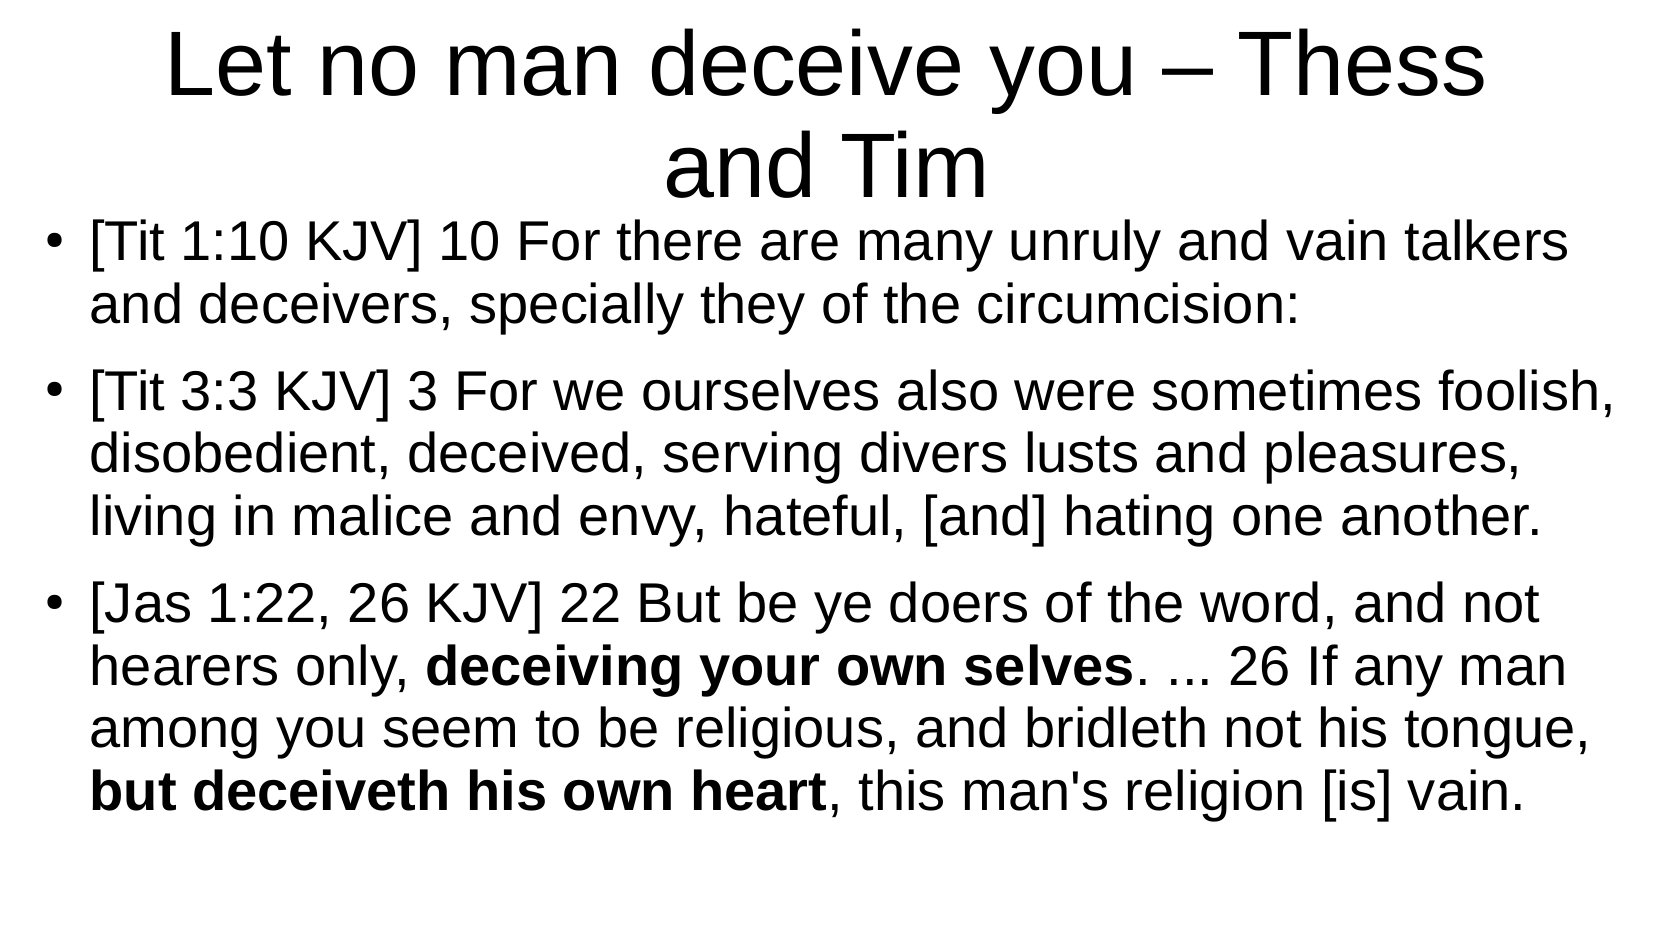

# Let no man deceive you – Thess and Tim
[Tit 1:10 KJV] 10 For there are many unruly and vain talkers and deceivers, specially they of the circumcision:
[Tit 3:3 KJV] 3 For we ourselves also were sometimes foolish, disobedient, deceived, serving divers lusts and pleasures, living in malice and envy, hateful, [and] hating one another.
[Jas 1:22, 26 KJV] 22 But be ye doers of the word, and not hearers only, deceiving your own selves. ... 26 If any man among you seem to be religious, and bridleth not his tongue, but deceiveth his own heart, this man's religion [is] vain.